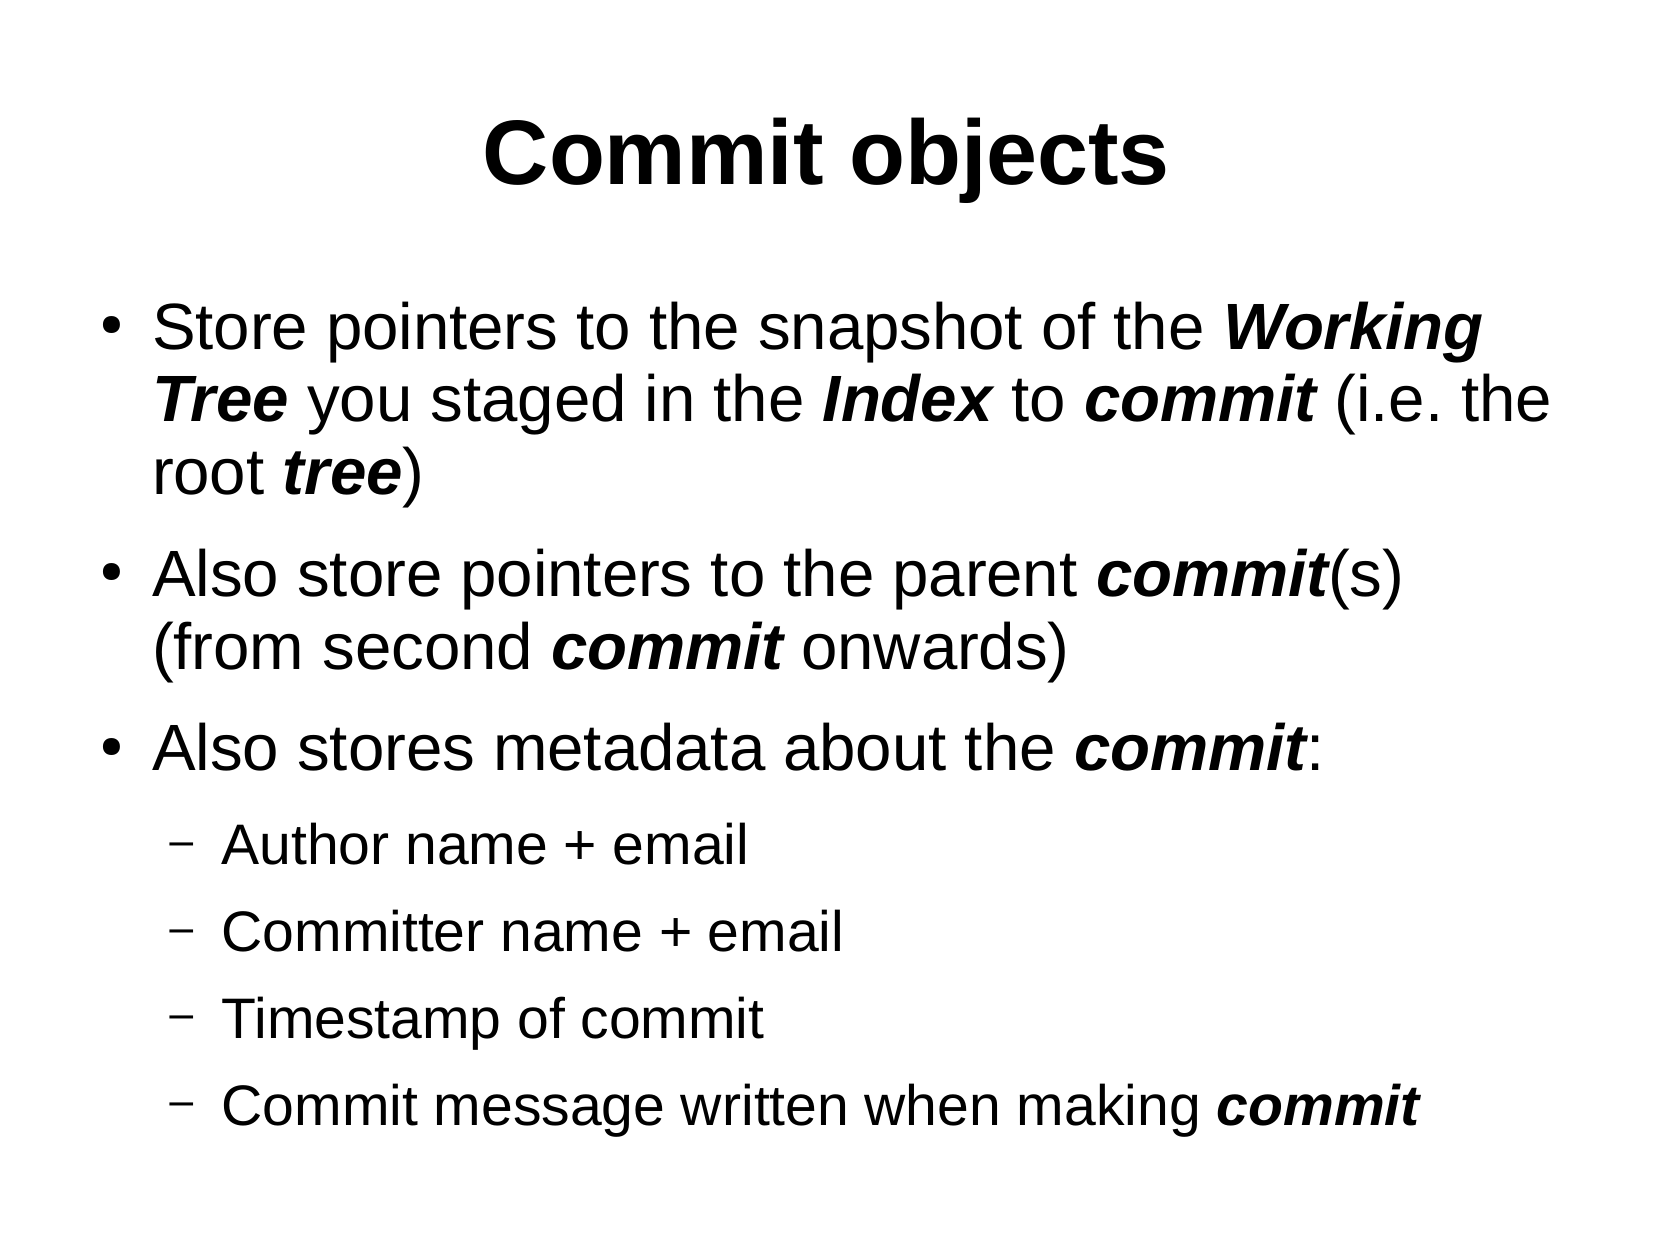

# Commit objects
Store pointers to the snapshot of the Working Tree you staged in the Index to commit (i.e. the root tree)
Also store pointers to the parent commit(s) (from second commit onwards)
Also stores metadata about the commit:
Author name + email
Committer name + email
Timestamp of commit
Commit message written when making commit